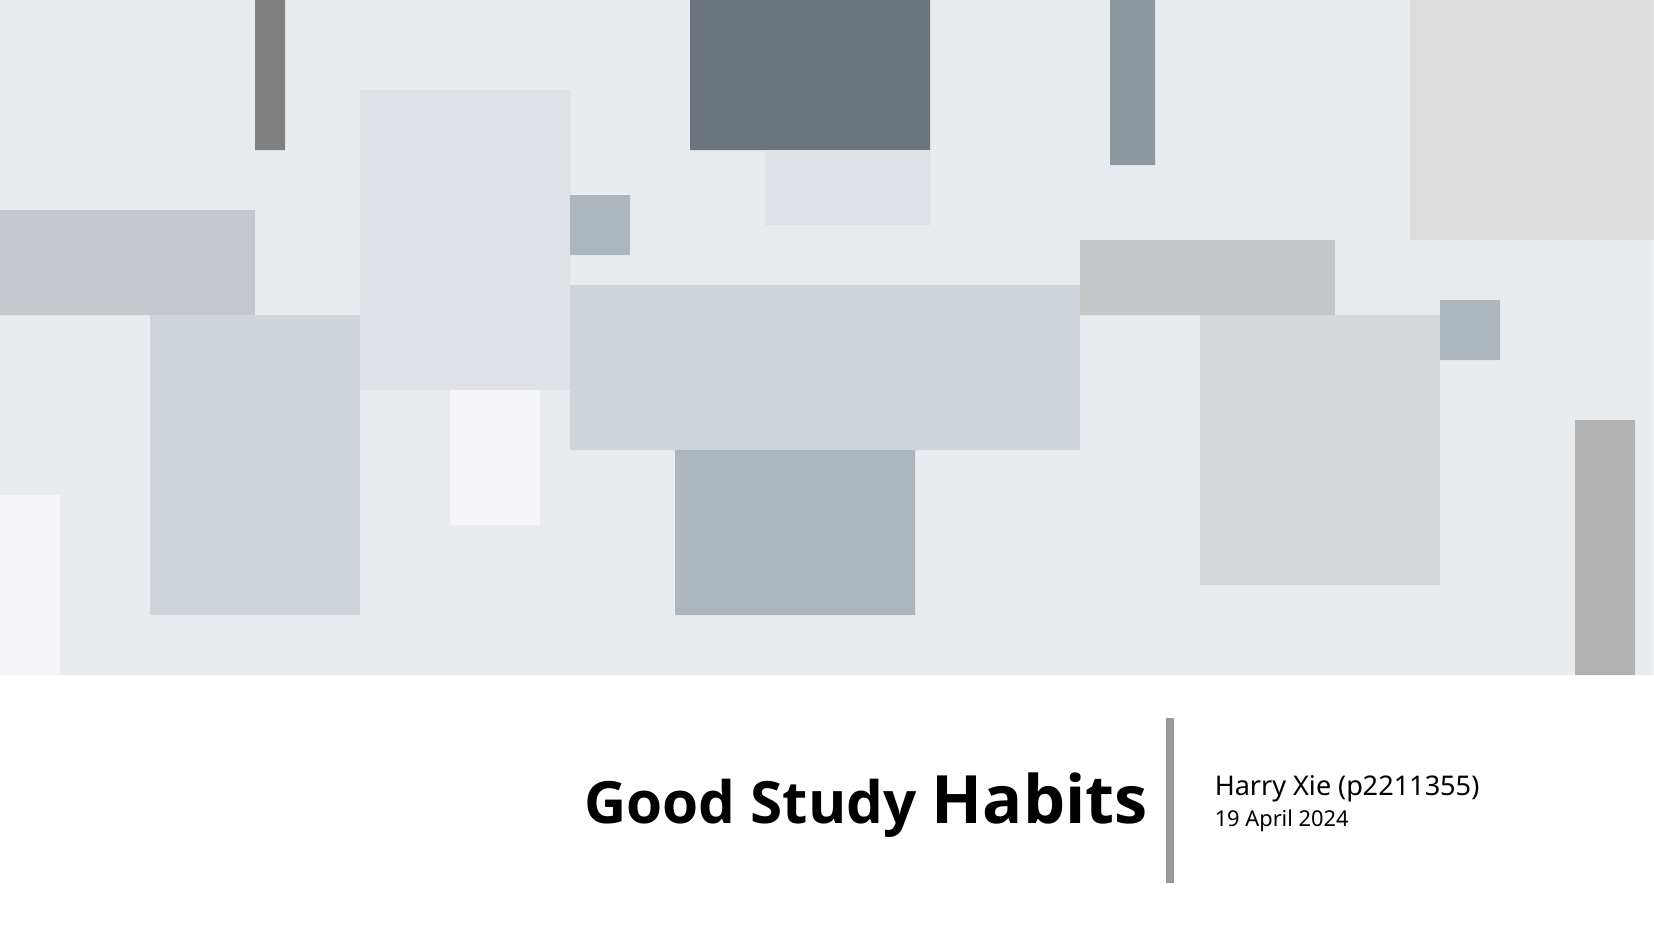

Good Study Habits
Harry Xie (p2211355)
19 April 2024